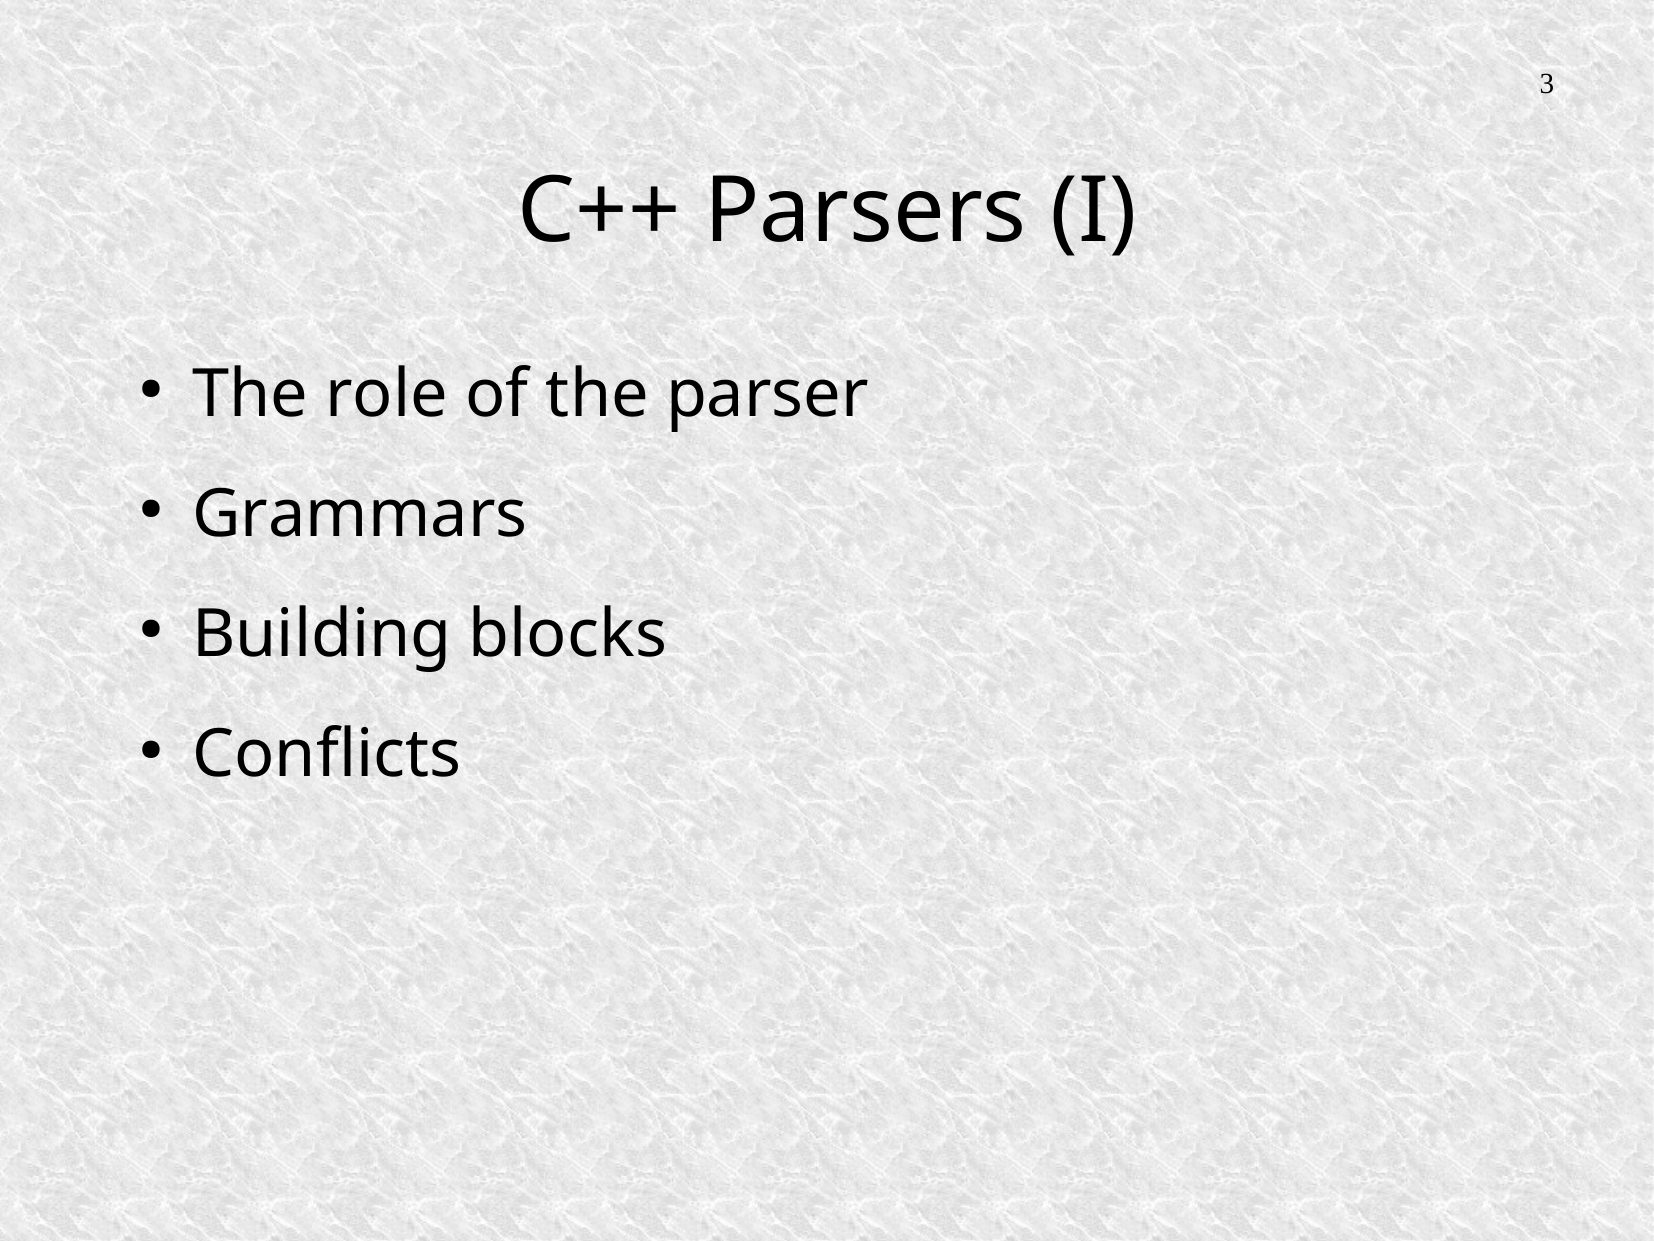

3
# C++ Parsers (I)
The role of the parser
Grammars
Building blocks
Conflicts